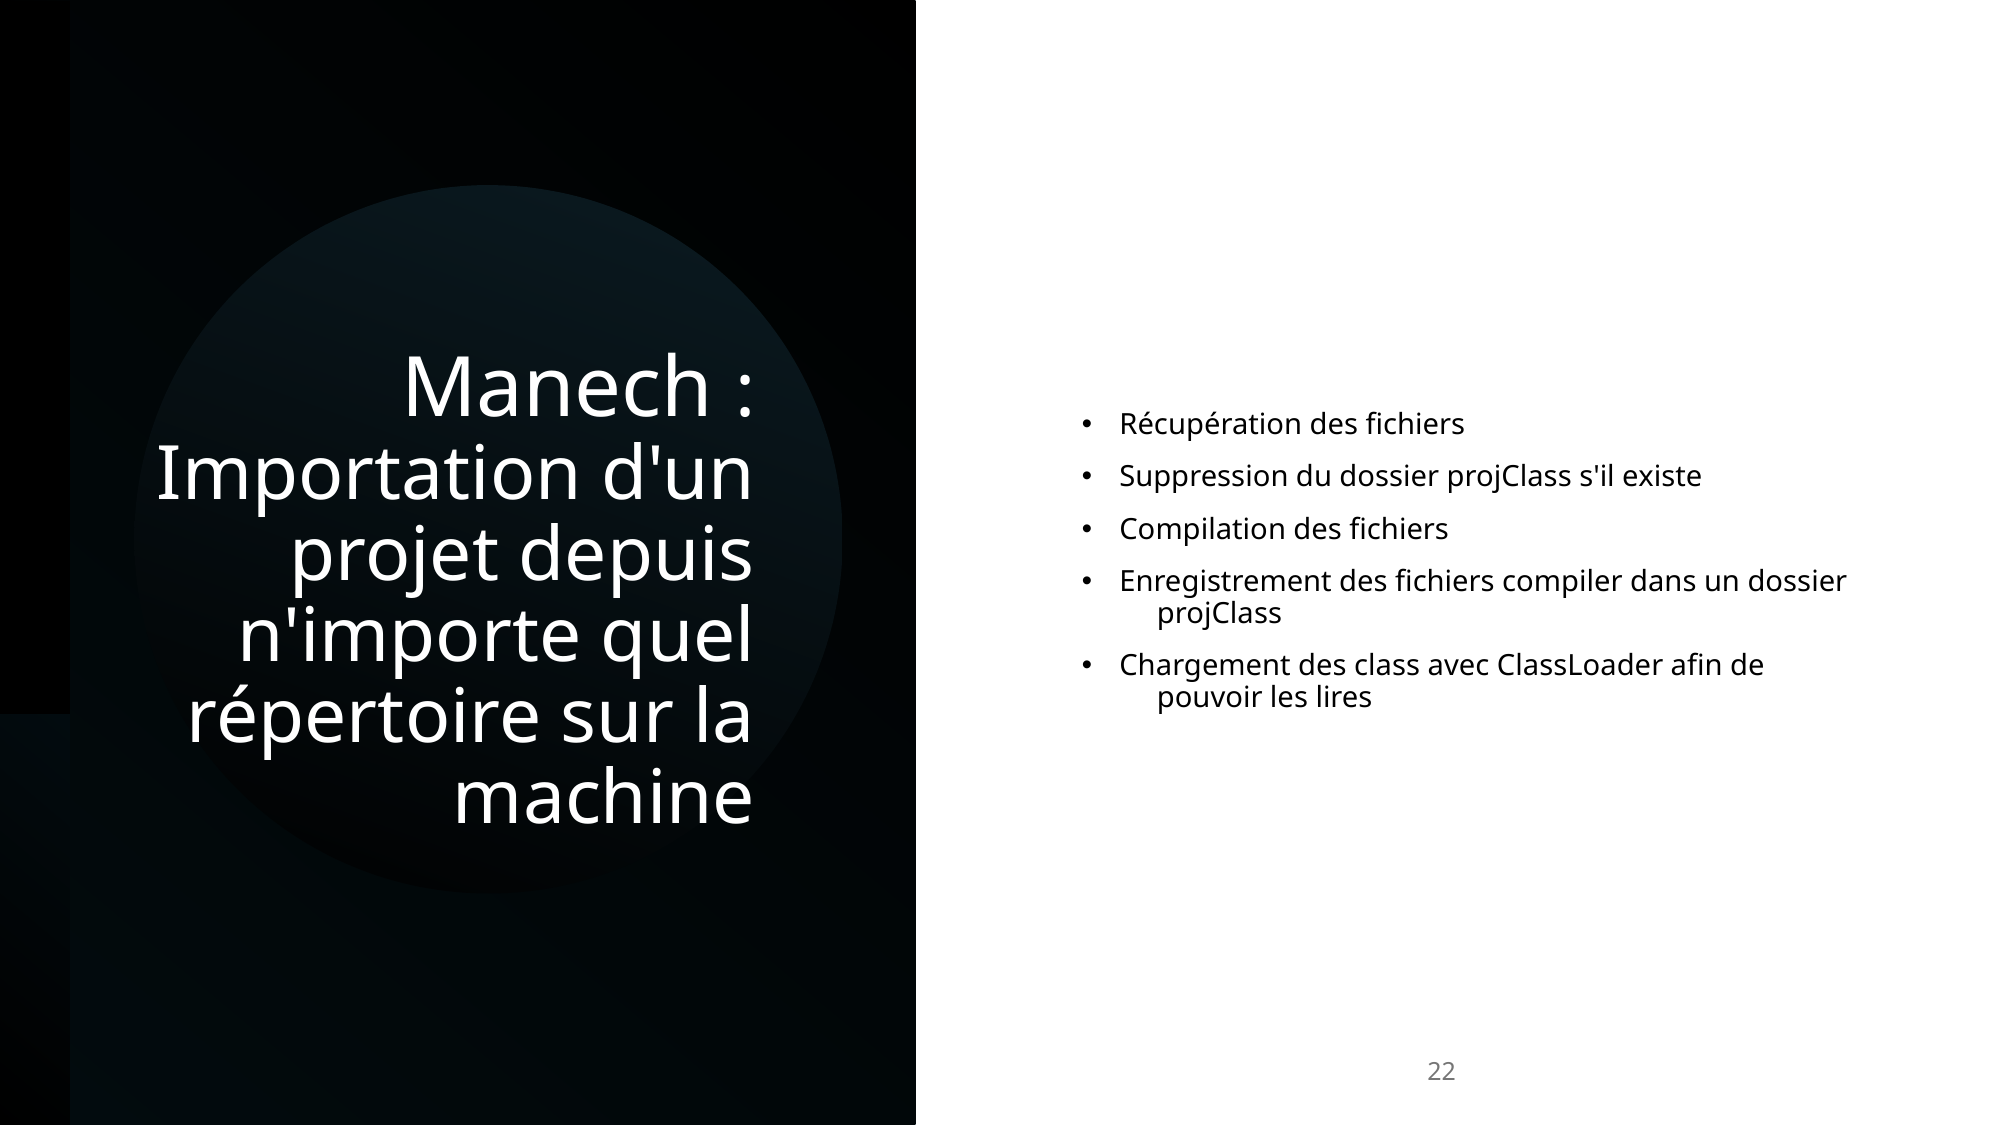

Récupération des fichiers
Suppression du dossier projClass s'il existe
Compilation des fichiers
Enregistrement des fichiers compiler dans un dossier projClass
Chargement des class avec ClassLoader afin de pouvoir les lires
# Manech : Importation d'un projet depuis n'importe quel répertoire sur la machine